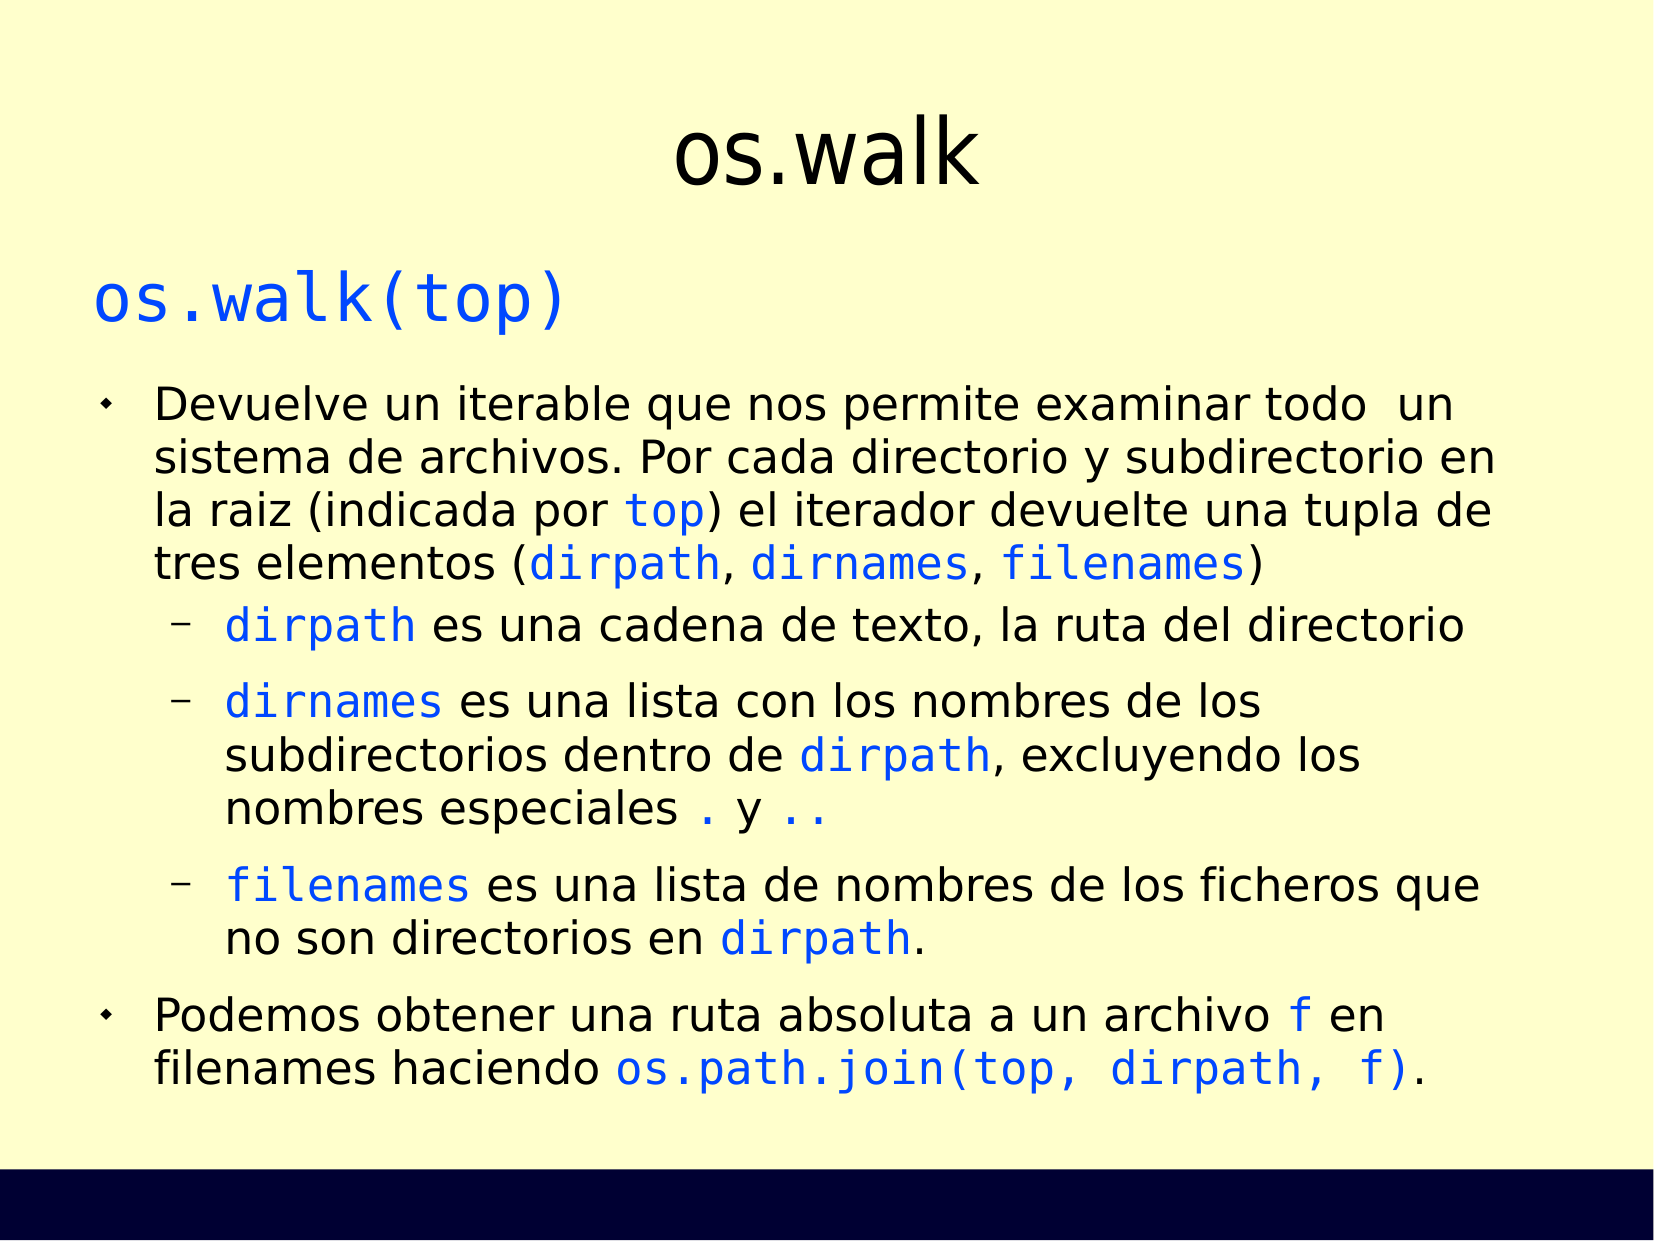

# os.walk
os.walk(top)
Devuelve un iterable que nos permite examinar todo un sistema de archivos. Por cada directorio y subdirectorio en la raiz (indicada por top) el iterador devuelte una tupla de tres elementos (dirpath, dirnames, filenames)
dirpath es una cadena de texto, la ruta del directorio
dirnames es una lista con los nombres de los subdirectorios dentro de dirpath, excluyendo los nombres especiales . y ..
filenames es una lista de nombres de los ficheros que no son directorios en dirpath.
Podemos obtener una ruta absoluta a un archivo f en filenames haciendo os.path.join(top, dirpath, f).